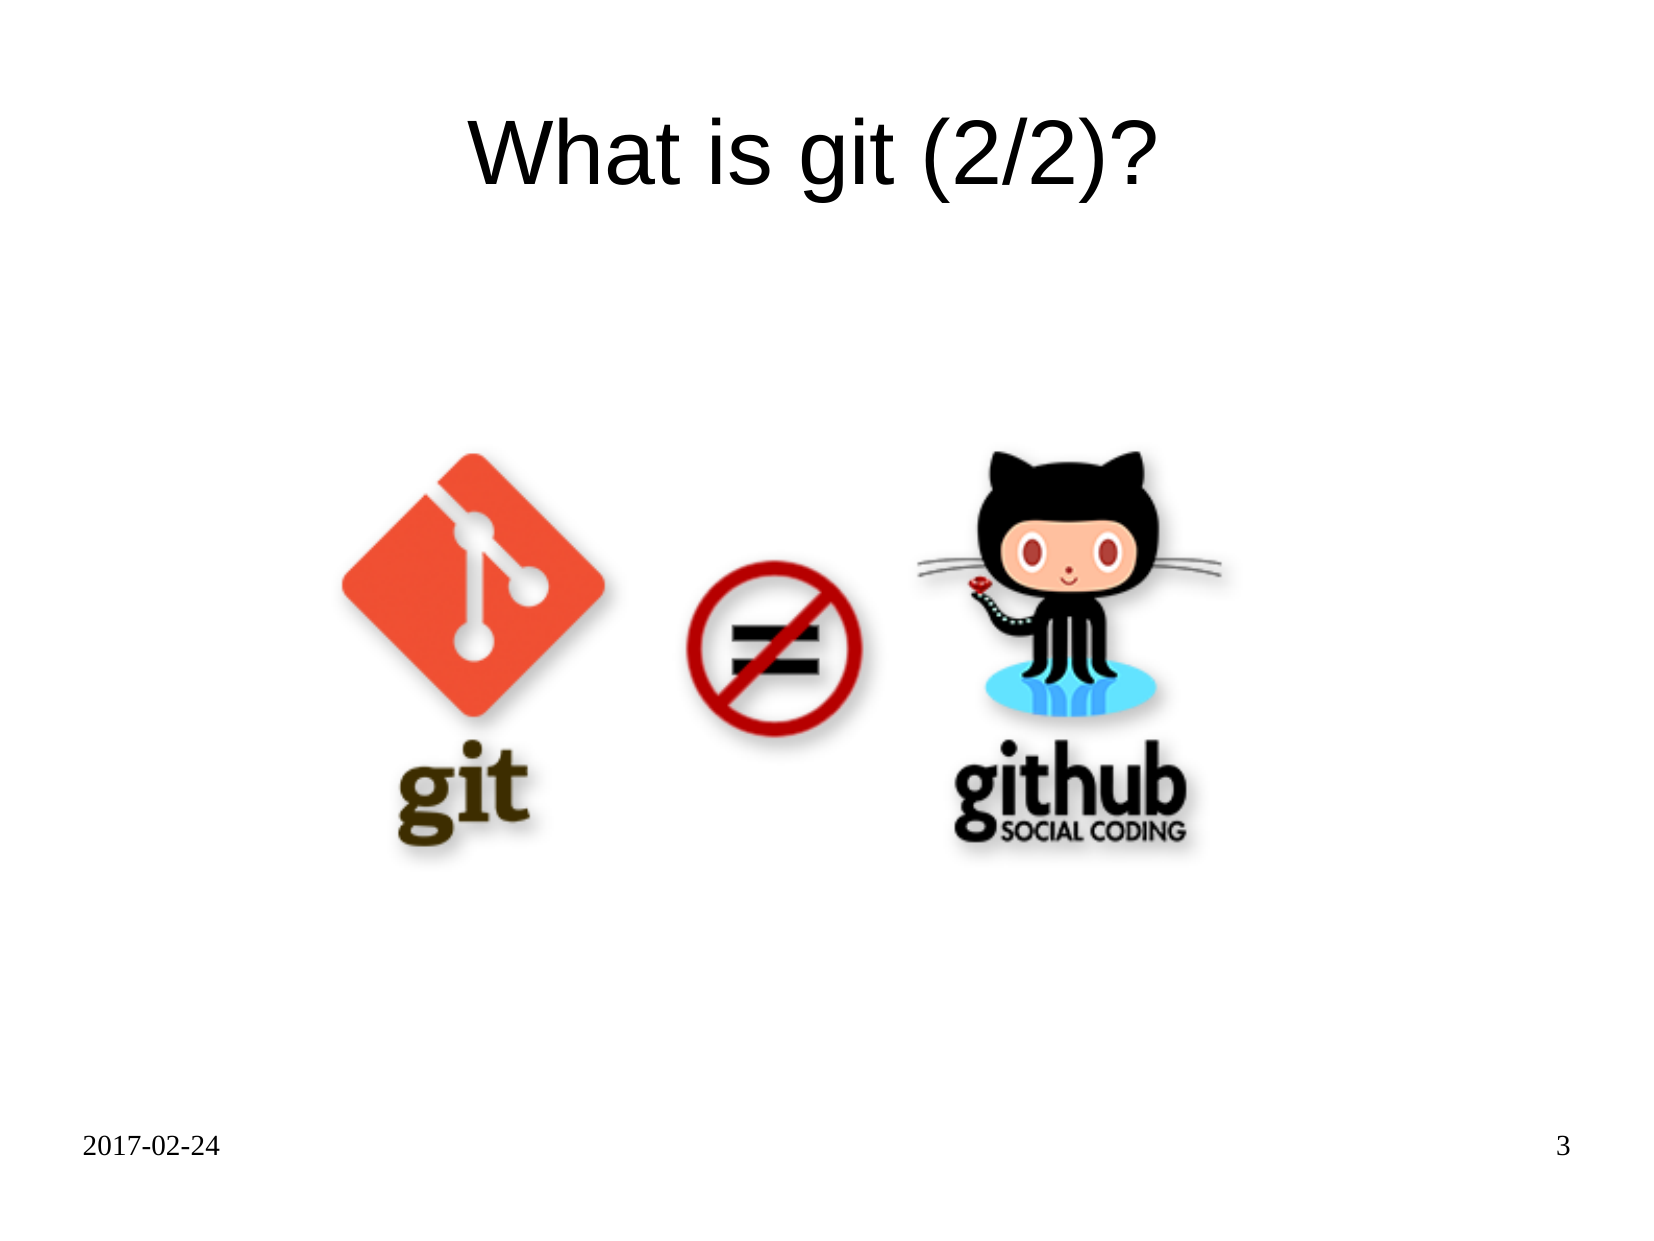

# What is git (2/2)?
2017-02-24
3